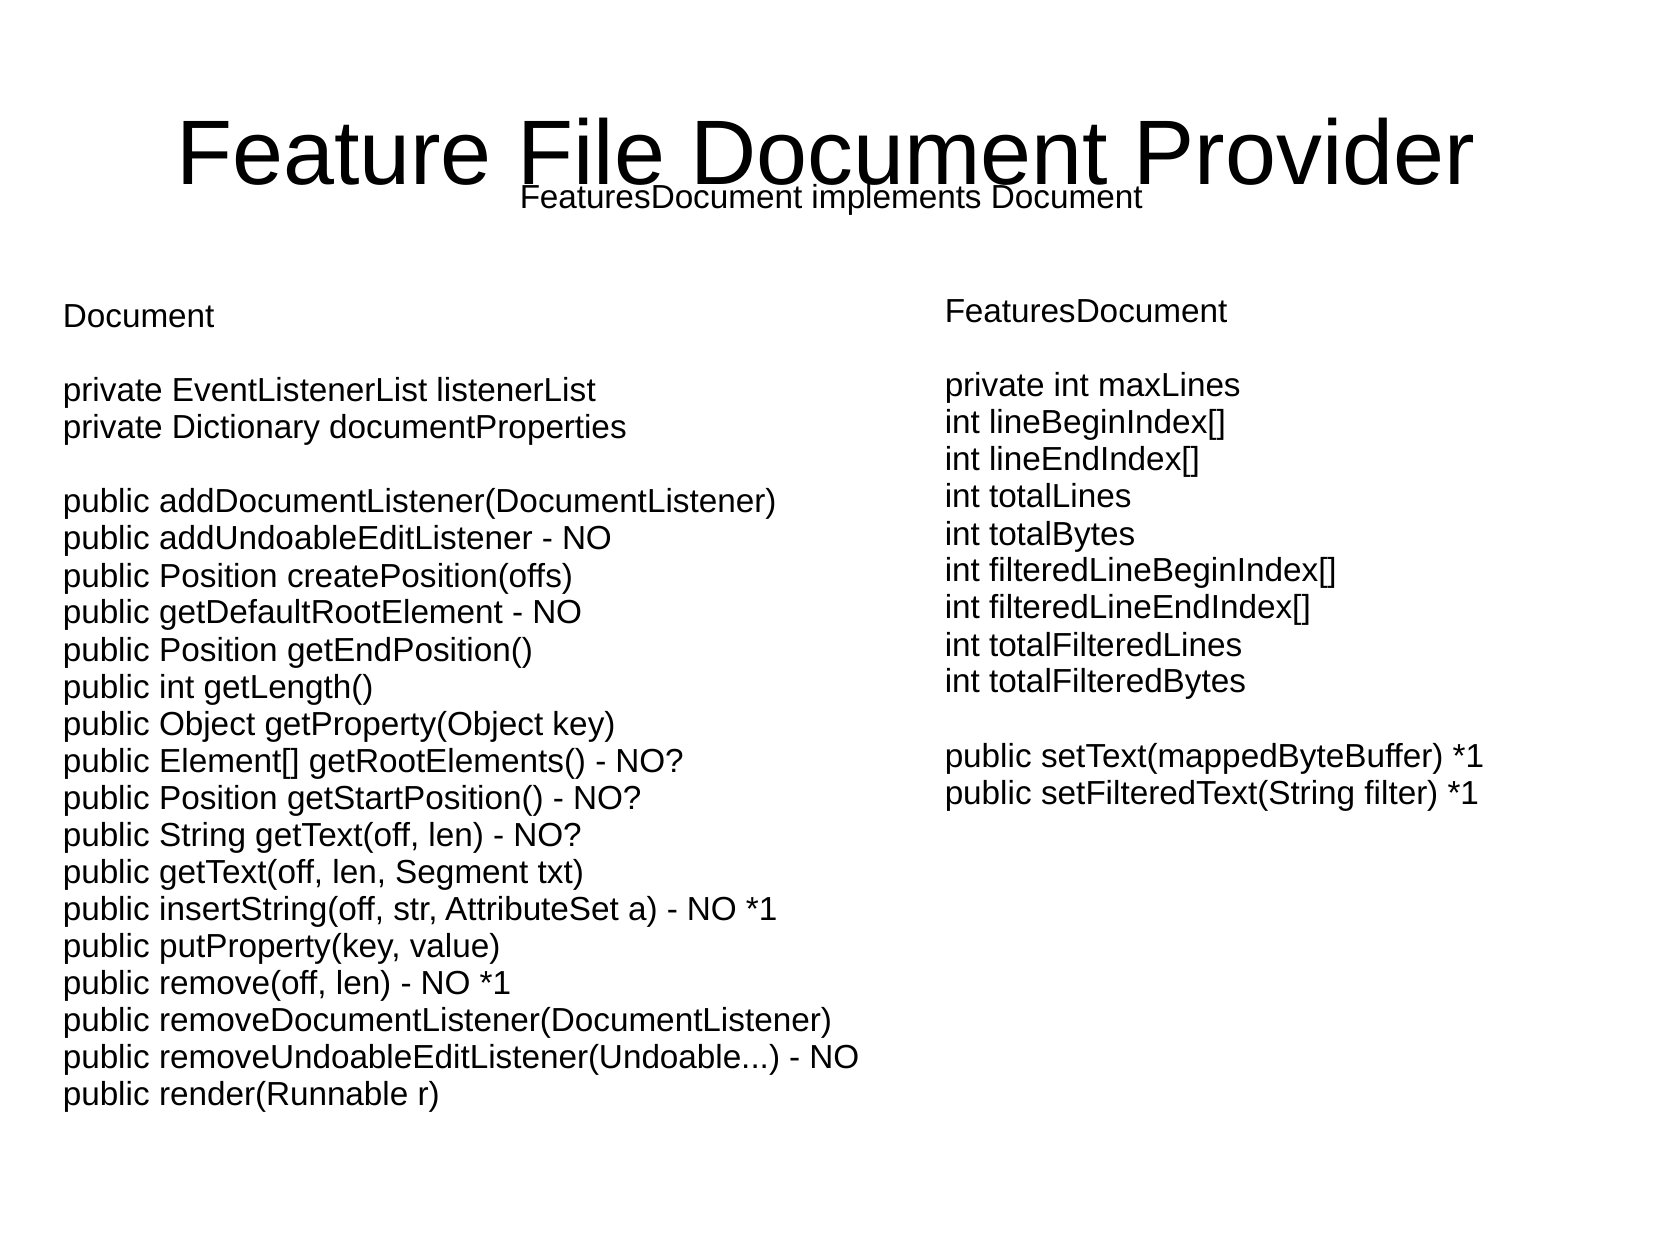

# Feature File Document Provider
FeaturesDocument implements Document
FeaturesDocument
private int maxLines
int lineBeginIndex[]
int lineEndIndex[]
int totalLines
int totalBytes
int filteredLineBeginIndex[]
int filteredLineEndIndex[]
int totalFilteredLines
int totalFilteredBytes
public setText(mappedByteBuffer) *1
public setFilteredText(String filter) *1
Document
private EventListenerList listenerList
private Dictionary documentProperties
public addDocumentListener(DocumentListener)
public addUndoableEditListener - NO
public Position createPosition(offs)
public getDefaultRootElement - NO
public Position getEndPosition()
public int getLength()
public Object getProperty(Object key)
public Element[] getRootElements() - NO?
public Position getStartPosition() - NO?
public String getText(off, len) - NO?
public getText(off, len, Segment txt)
public insertString(off, str, AttributeSet a) - NO *1
public putProperty(key, value)
public remove(off, len) - NO *1
public removeDocumentListener(DocumentListener)
public removeUndoableEditListener(Undoable...) - NO
public render(Runnable r)